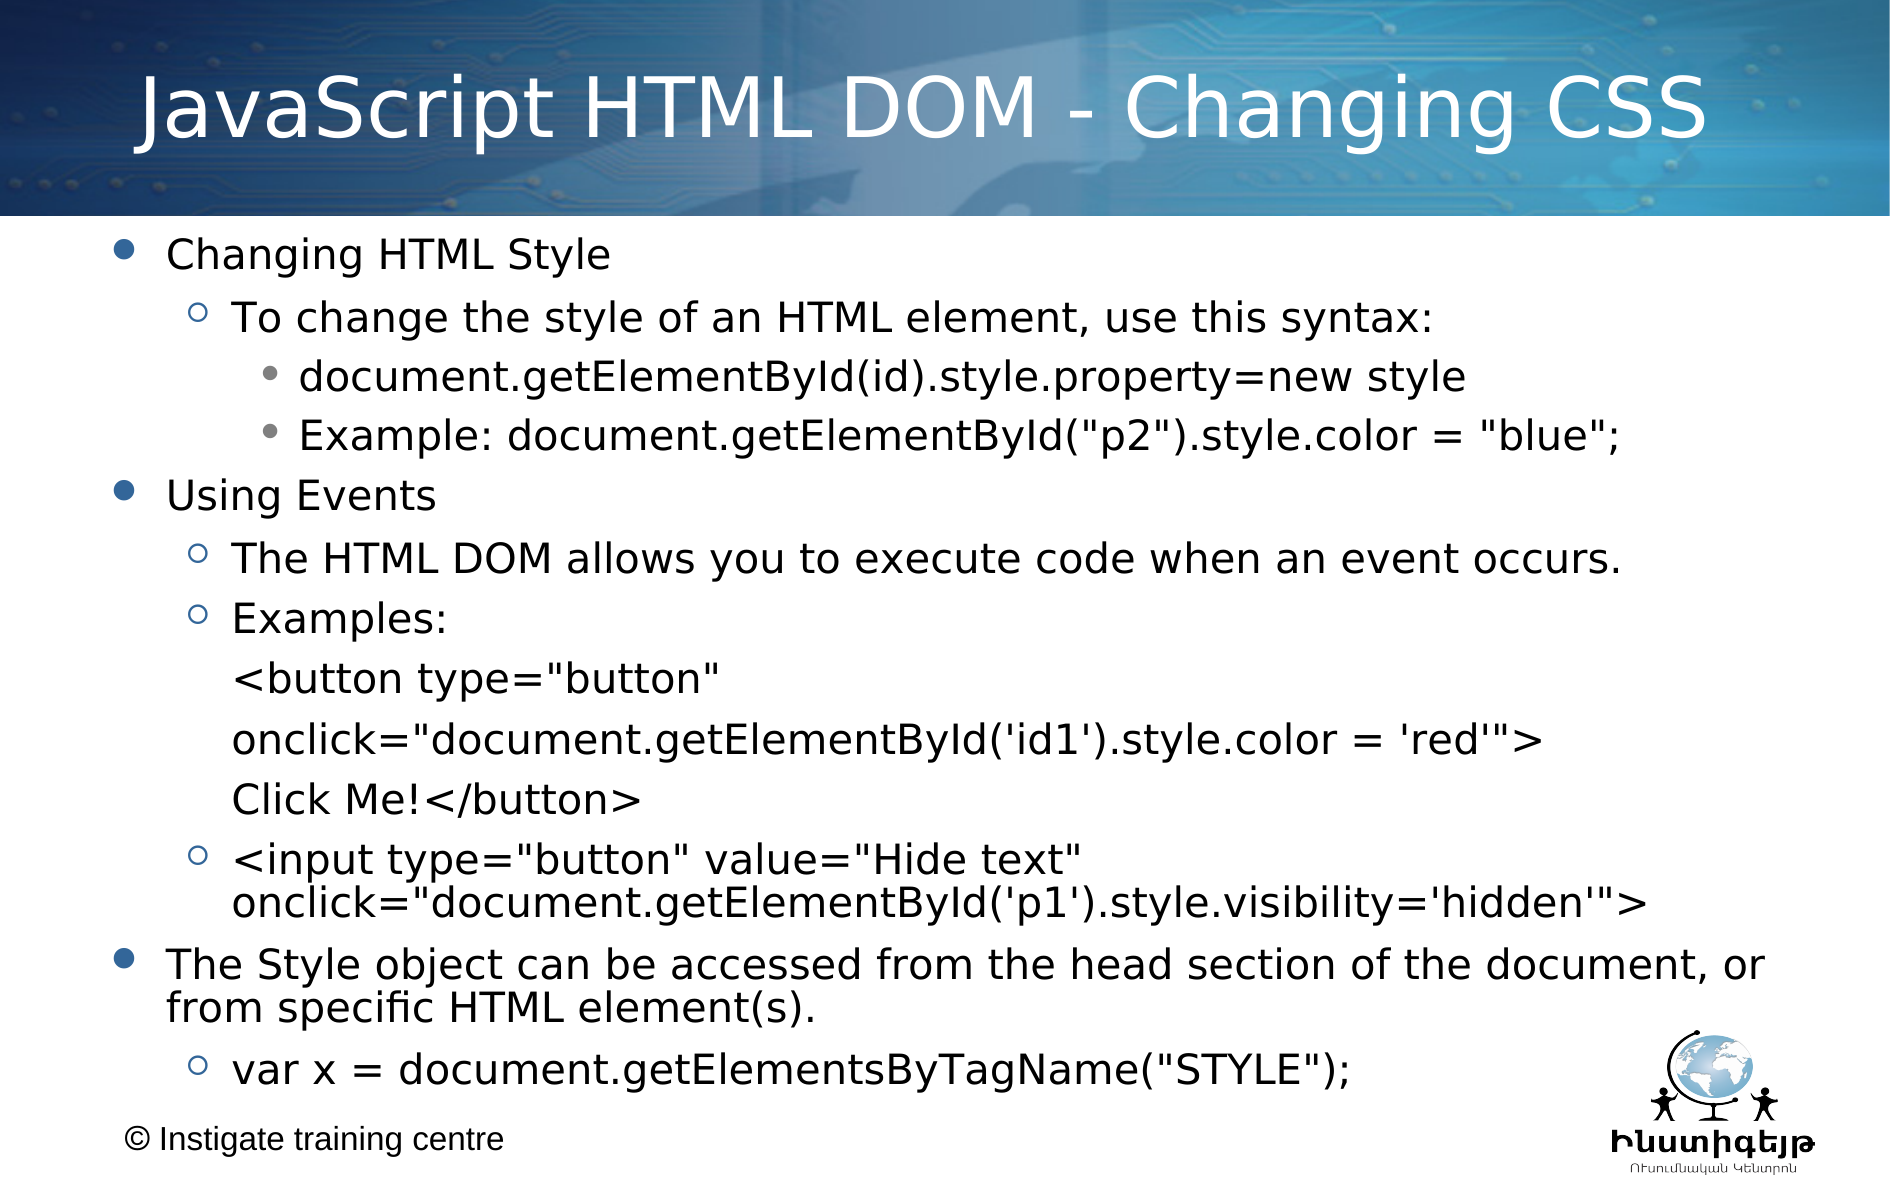

JavaScript HTML DOM - Changing CSS
# Changing HTML Style
To change the style of an HTML element, use this syntax:
document.getElementById(id).style.property=new style
Example: document.getElementById("p2").style.color = "blue";
Using Events
The HTML DOM allows you to execute code when an event occurs.
Examples:
<button type="button"
onclick="document.getElementById('id1').style.color = 'red'">
Click Me!</button>
<input type="button" value="Hide text" onclick="document.getElementById('p1').style.visibility='hidden'">
The Style object can be accessed from the head section of the document, or from specific HTML element(s).
var x = document.getElementsByTagName("STYLE");